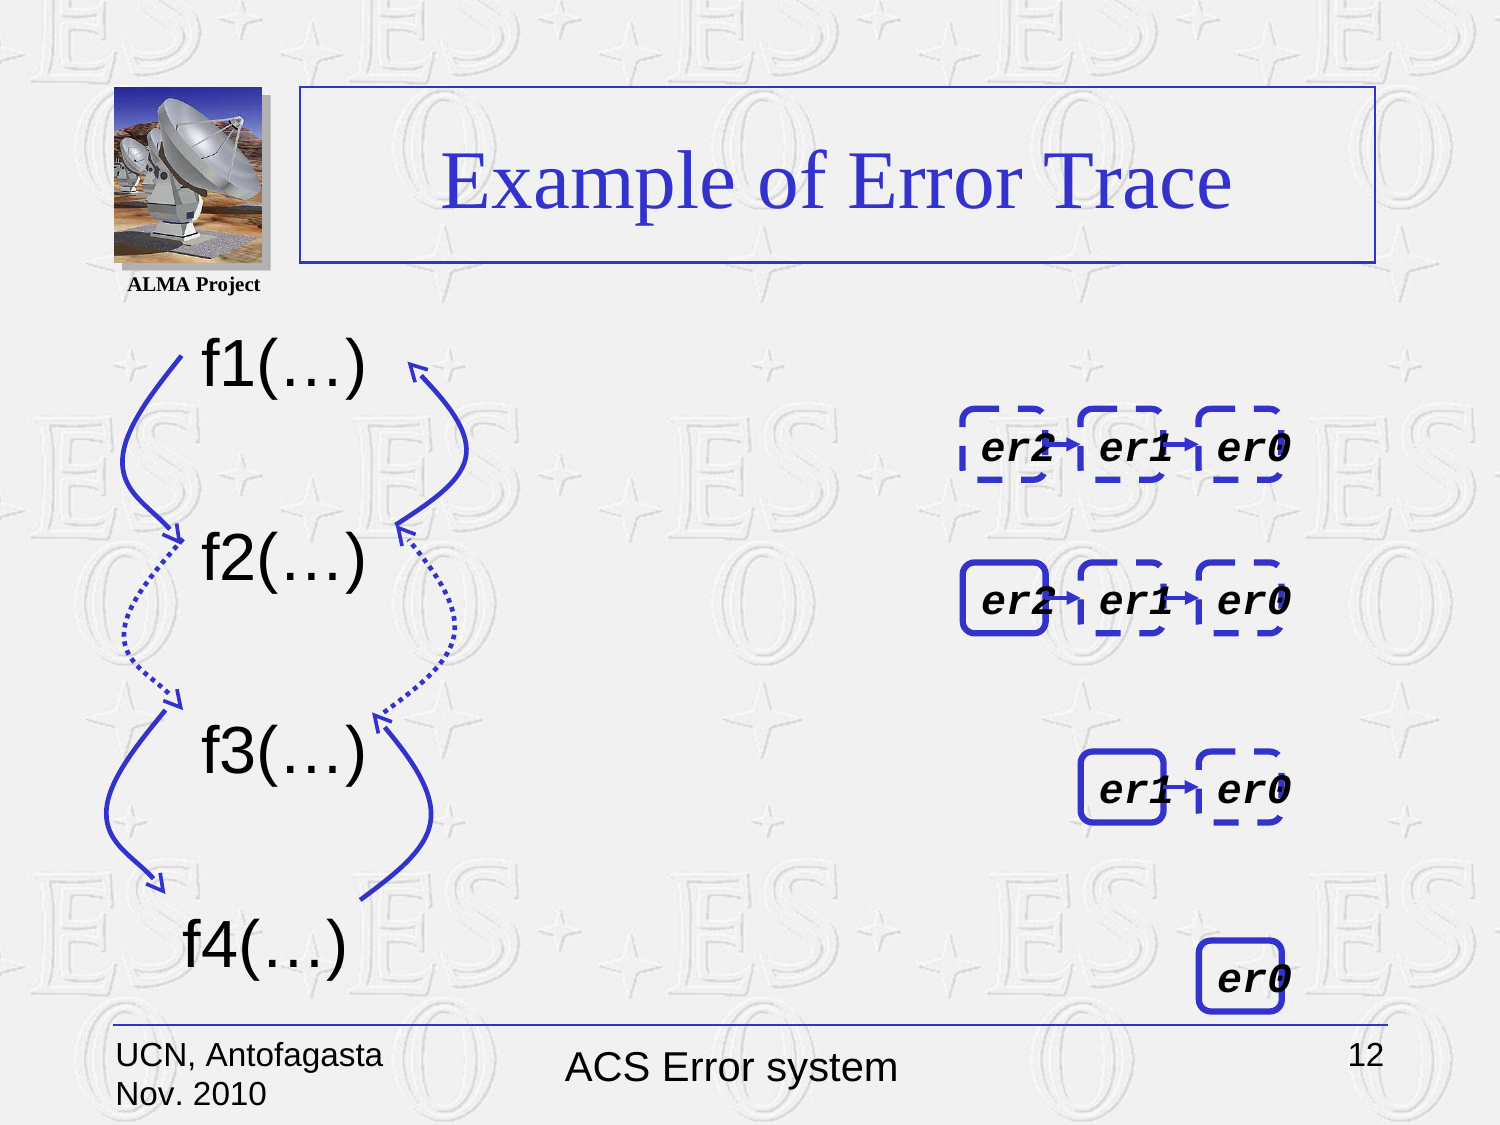

# Example of Error Trace
 f1(…)
 f2(…)
 f3(…)
 f4(…)
er2
er1
er0
er2
er1
er0
er1
er0
er0
12